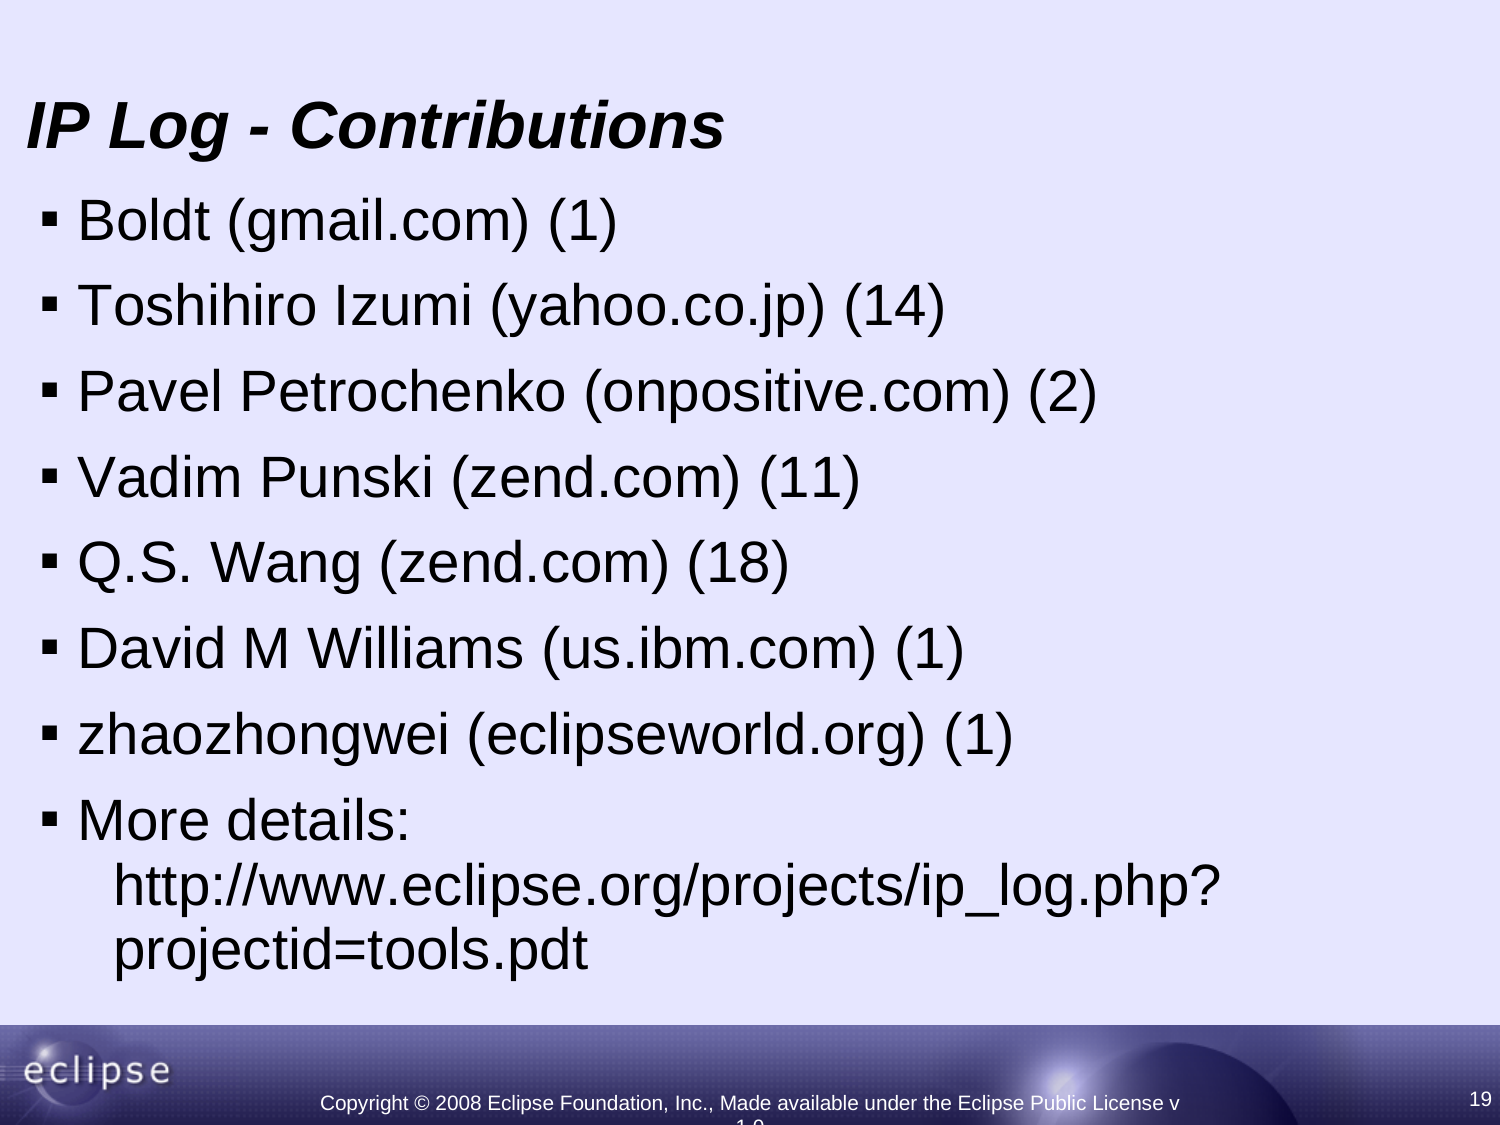

# IP Log - Contributions
Boldt (gmail.com) (1)
Toshihiro Izumi (yahoo.co.jp) (14)
Pavel Petrochenko (onpositive.com) (2)
Vadim Punski (zend.com) (11)
Q.S. Wang (zend.com) (18)
David M Williams (us.ibm.com) (1)
zhaozhongwei (eclipseworld.org) (1)
More details: http://www.eclipse.org/projects/ip_log.php?projectid=tools.pdt
19